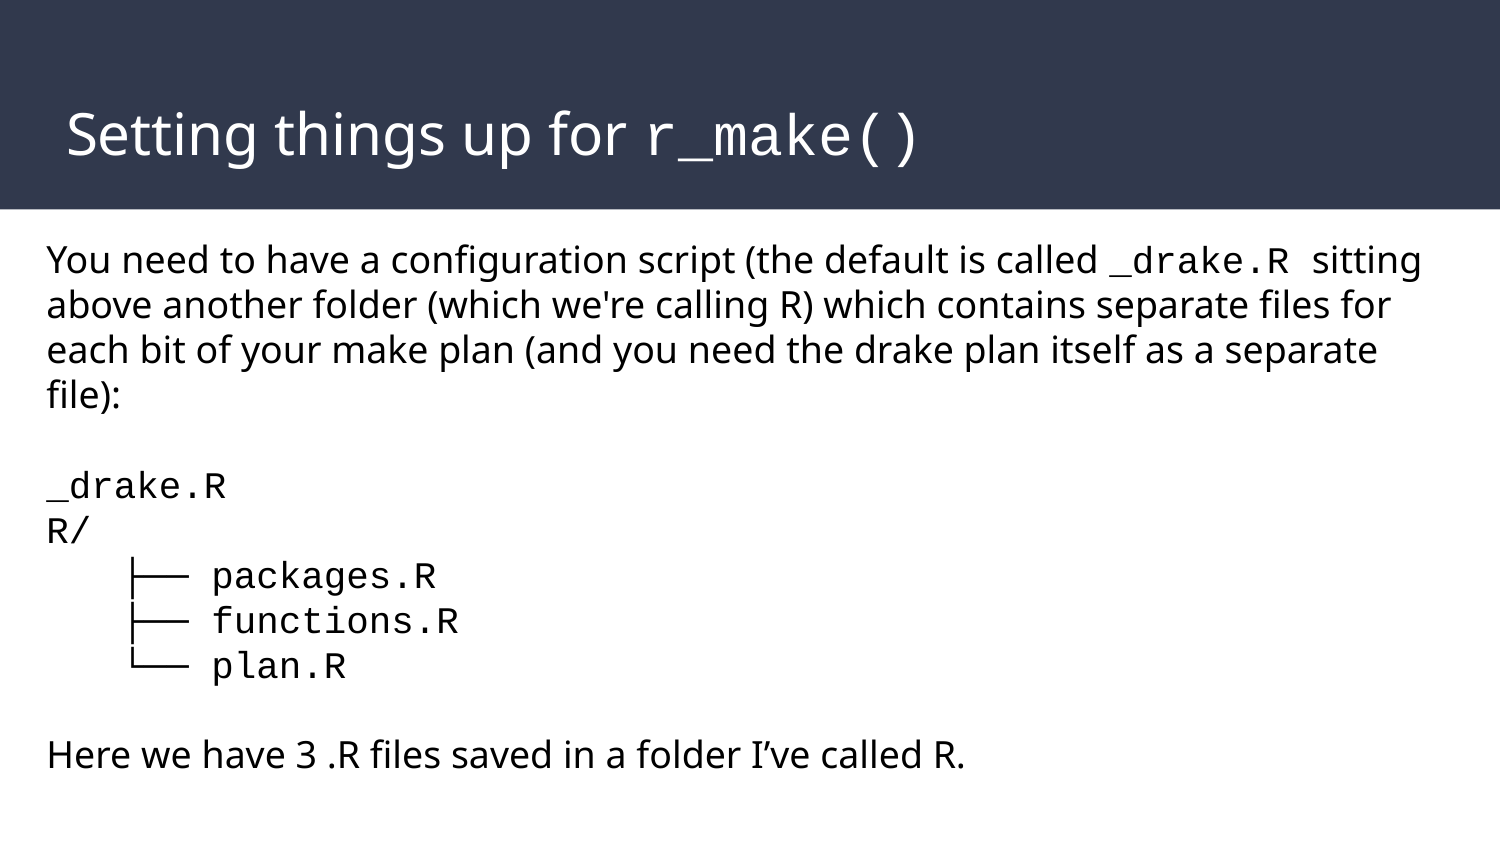

# Setting things up for r_make()
You need to have a configuration script (the default is called _drake.R sitting above another folder (which we're calling R) which contains separate files for each bit of your make plan (and you need the drake plan itself as a separate file):
_drake.R
R/
├── packages.R
├── functions.R
└── plan.R
Here we have 3 .R files saved in a folder I’ve called R.